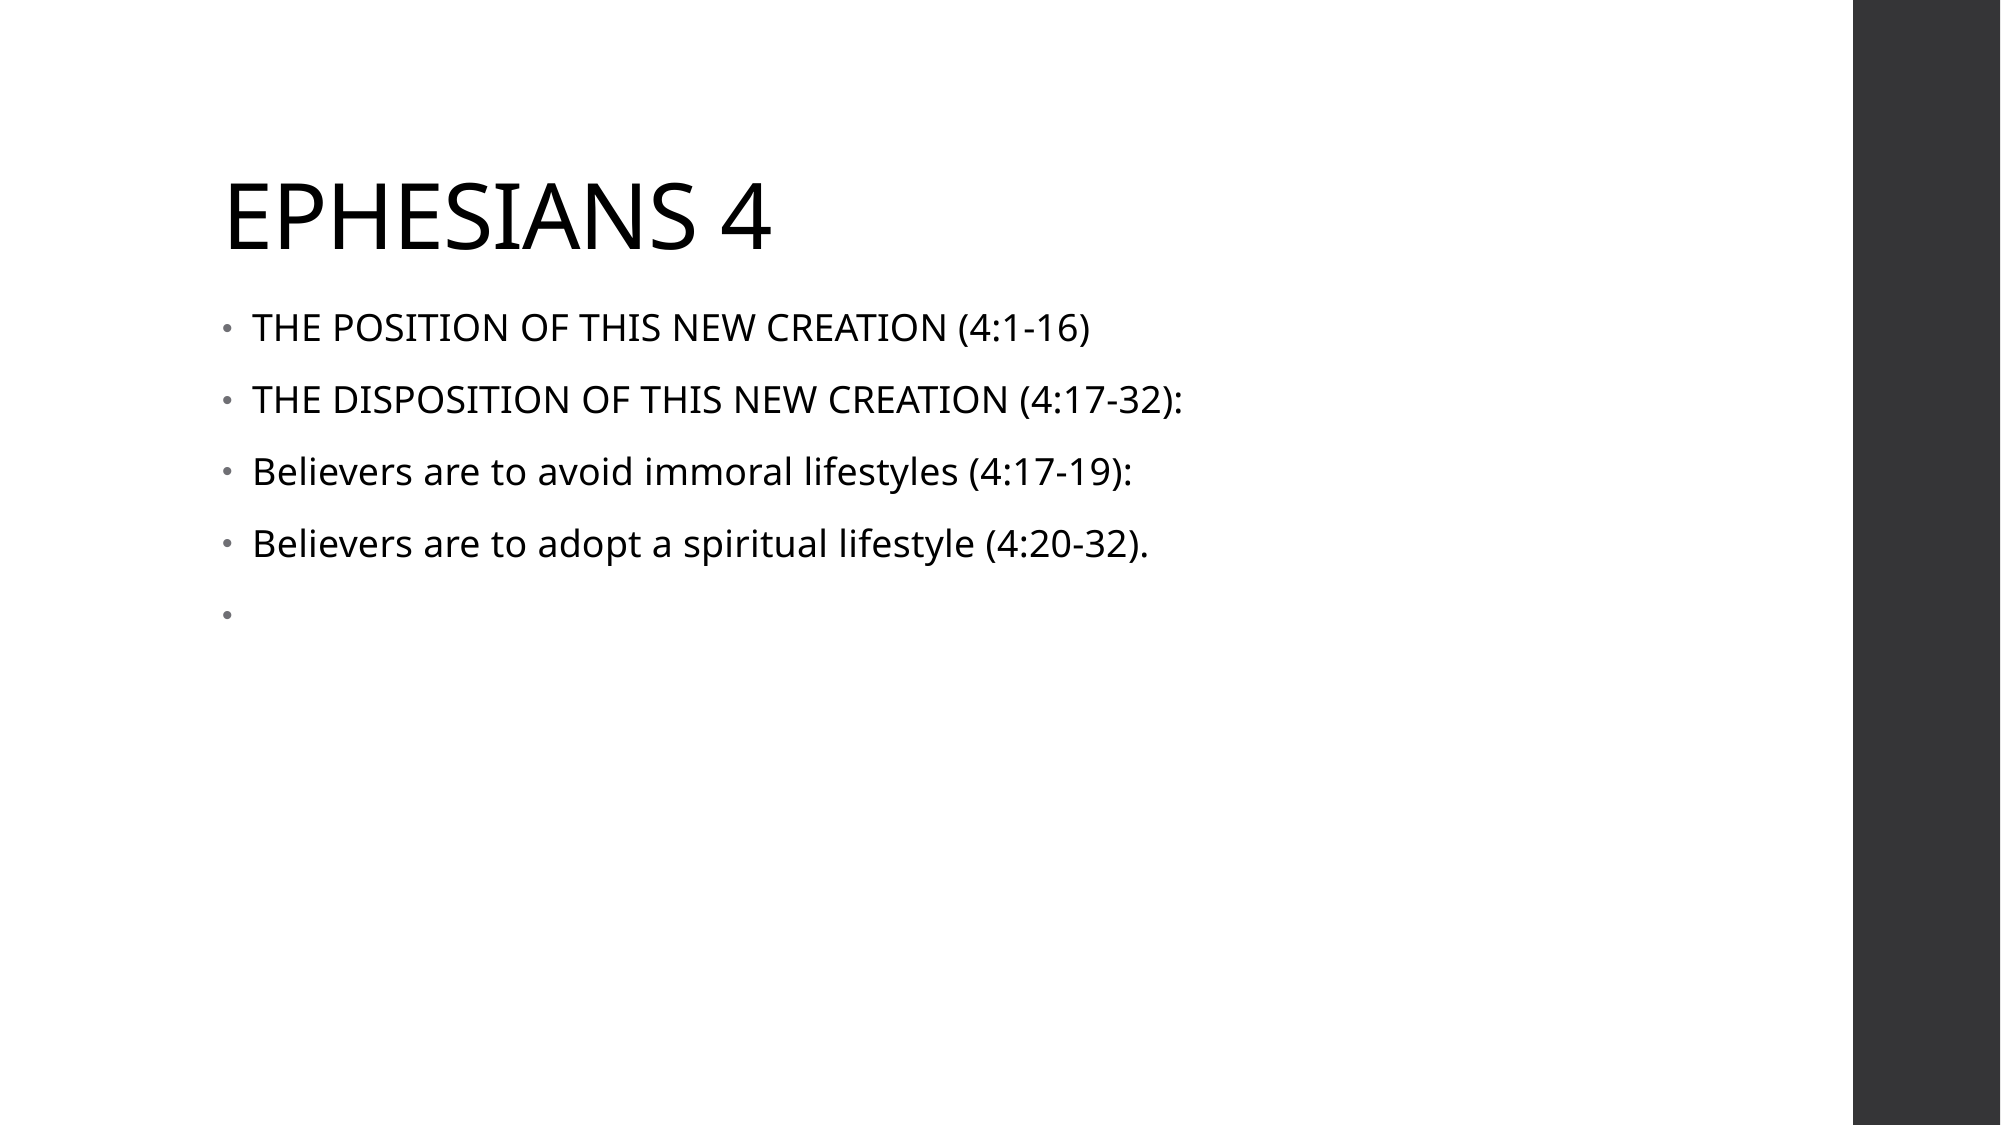

# EPHESIANS 4
THE POSITION OF THIS NEW CREATION (4:1-16)
THE DISPOSITION OF THIS NEW CREATION (4:17-32):
Believers are to avoid immoral lifestyles (4:17-19):
Believers are to adopt a spiritual lifestyle (4:20-32).